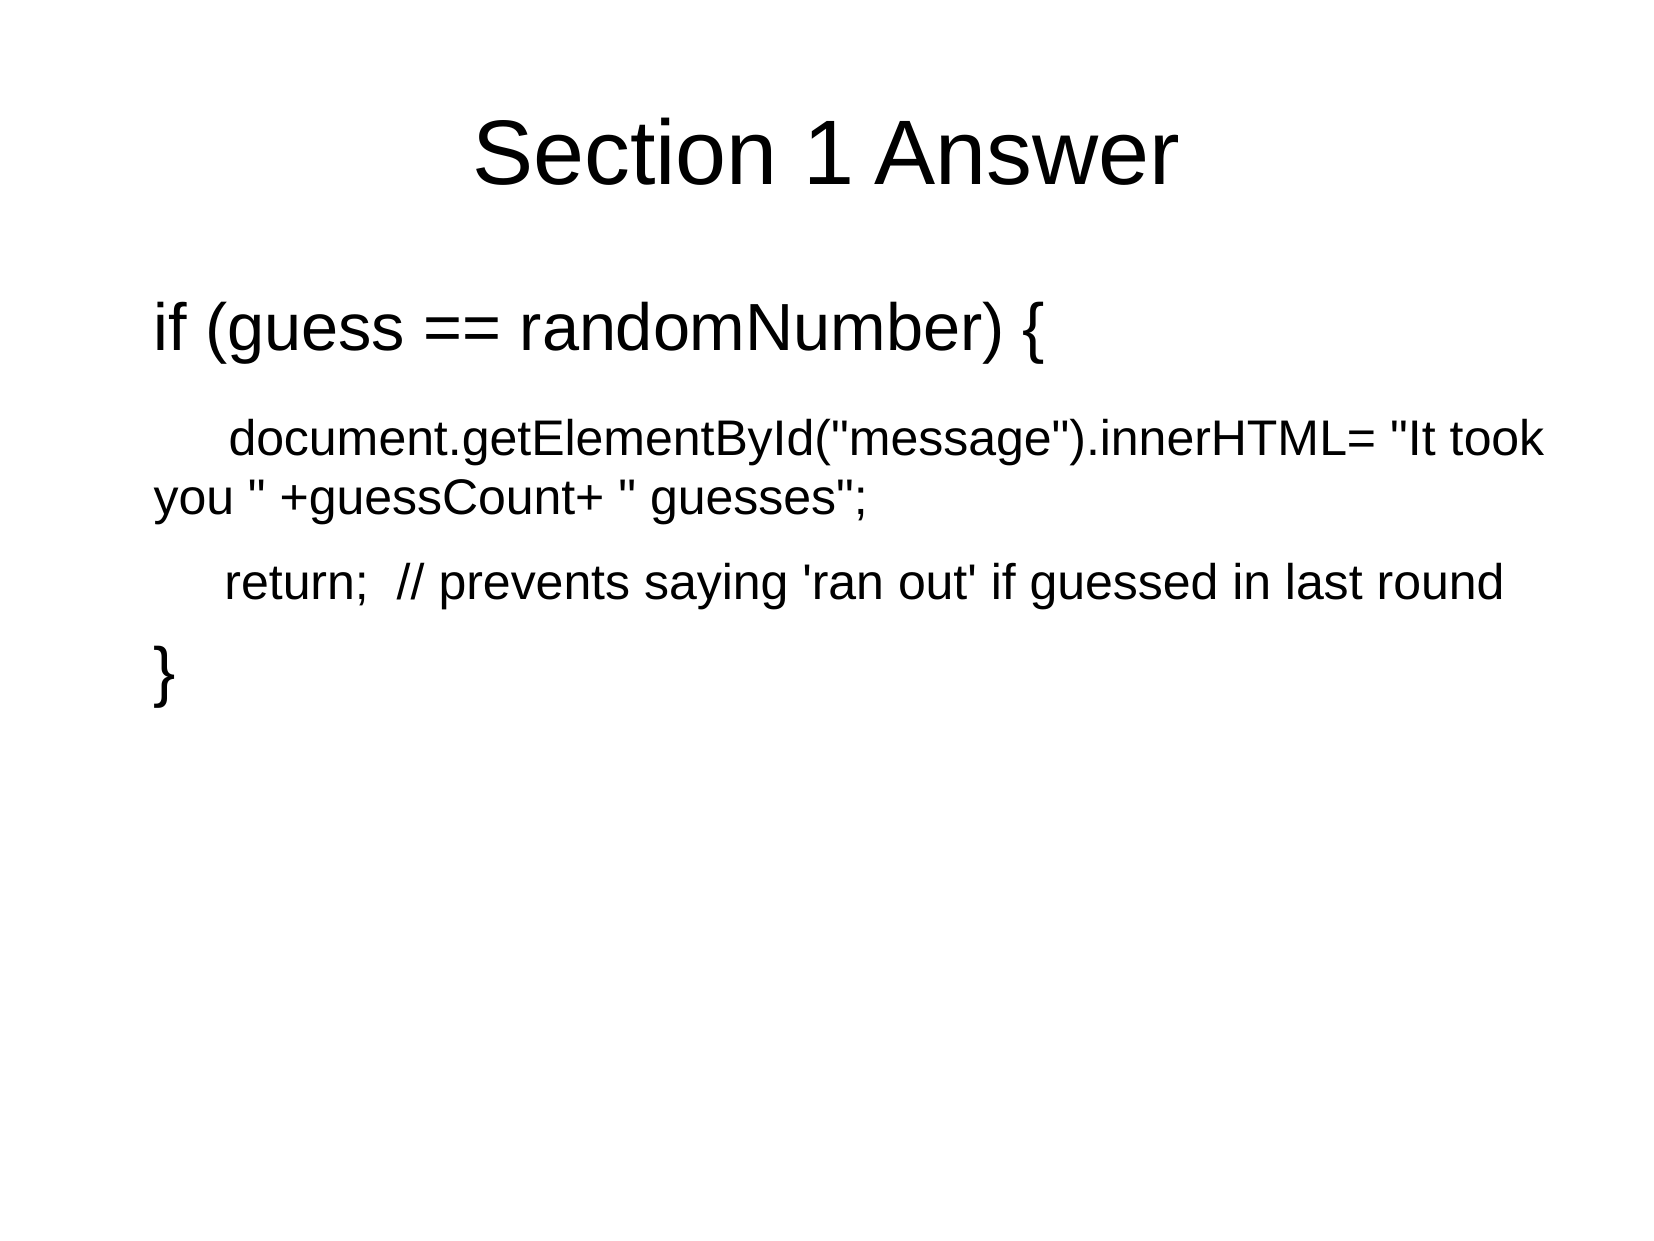

# Section 1 Answer
if (guess == randomNumber) {
 	document.getElementById("message").innerHTML= "It took you " +guessCount+ " guesses";
return; // prevents saying 'ran out' if guessed in last round
}